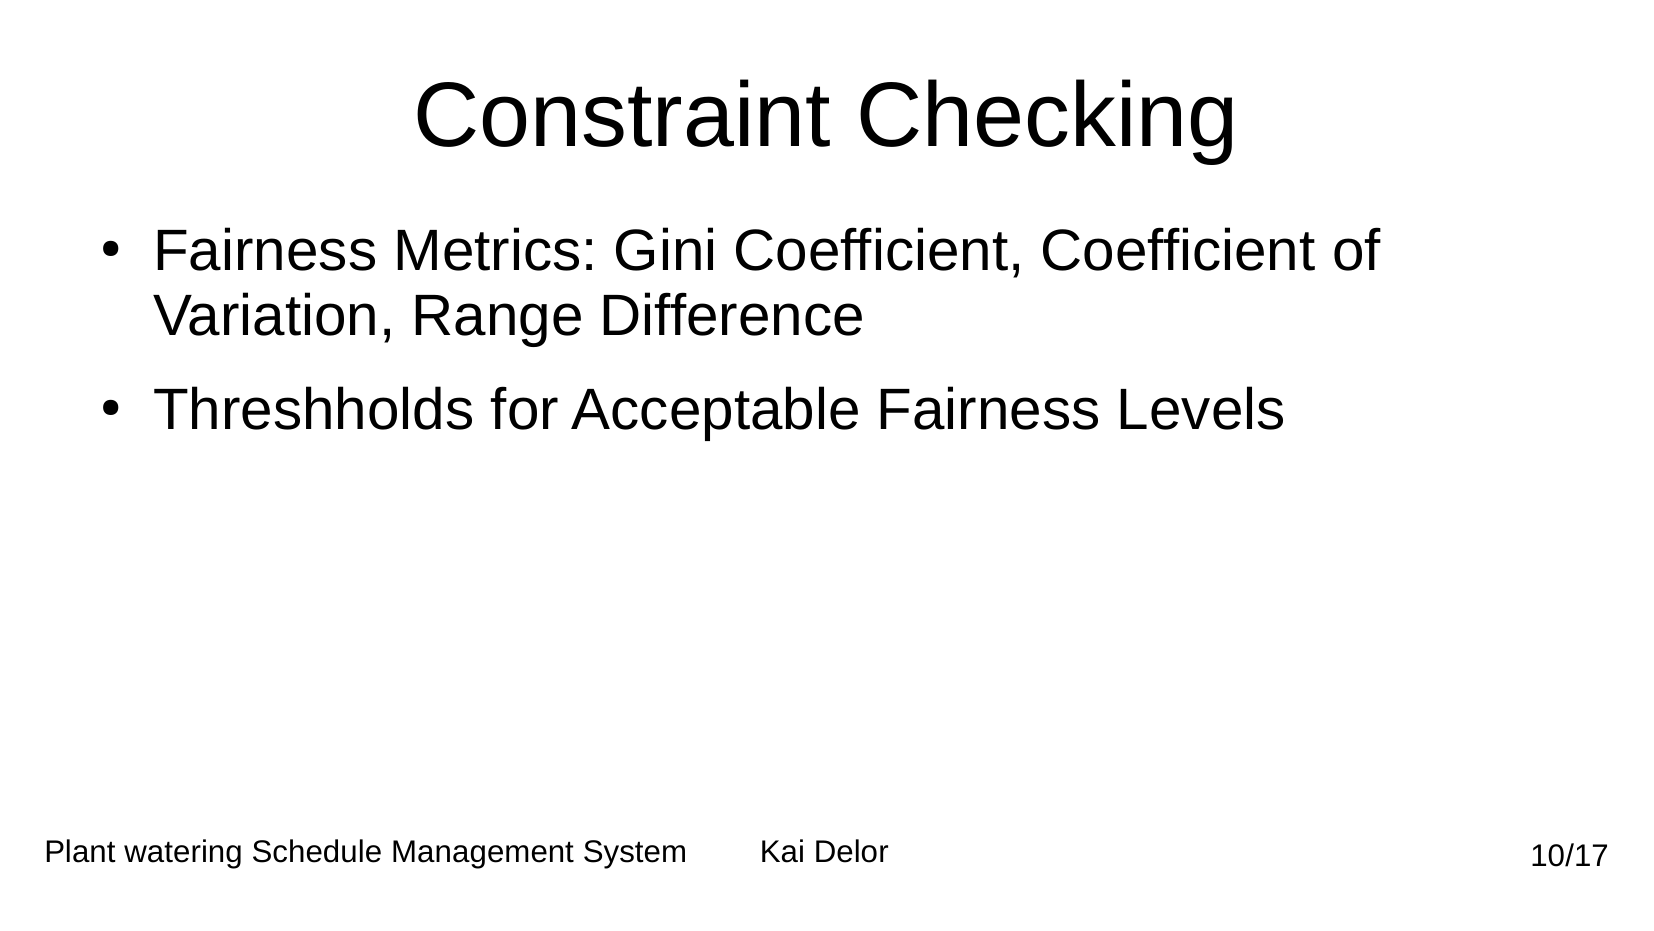

# Constraint Checking
Fairness Metrics: Gini Coefficient, Coefficient of Variation, Range Difference
Threshholds for Acceptable Fairness Levels
Kai Delor
Plant watering Schedule Management System